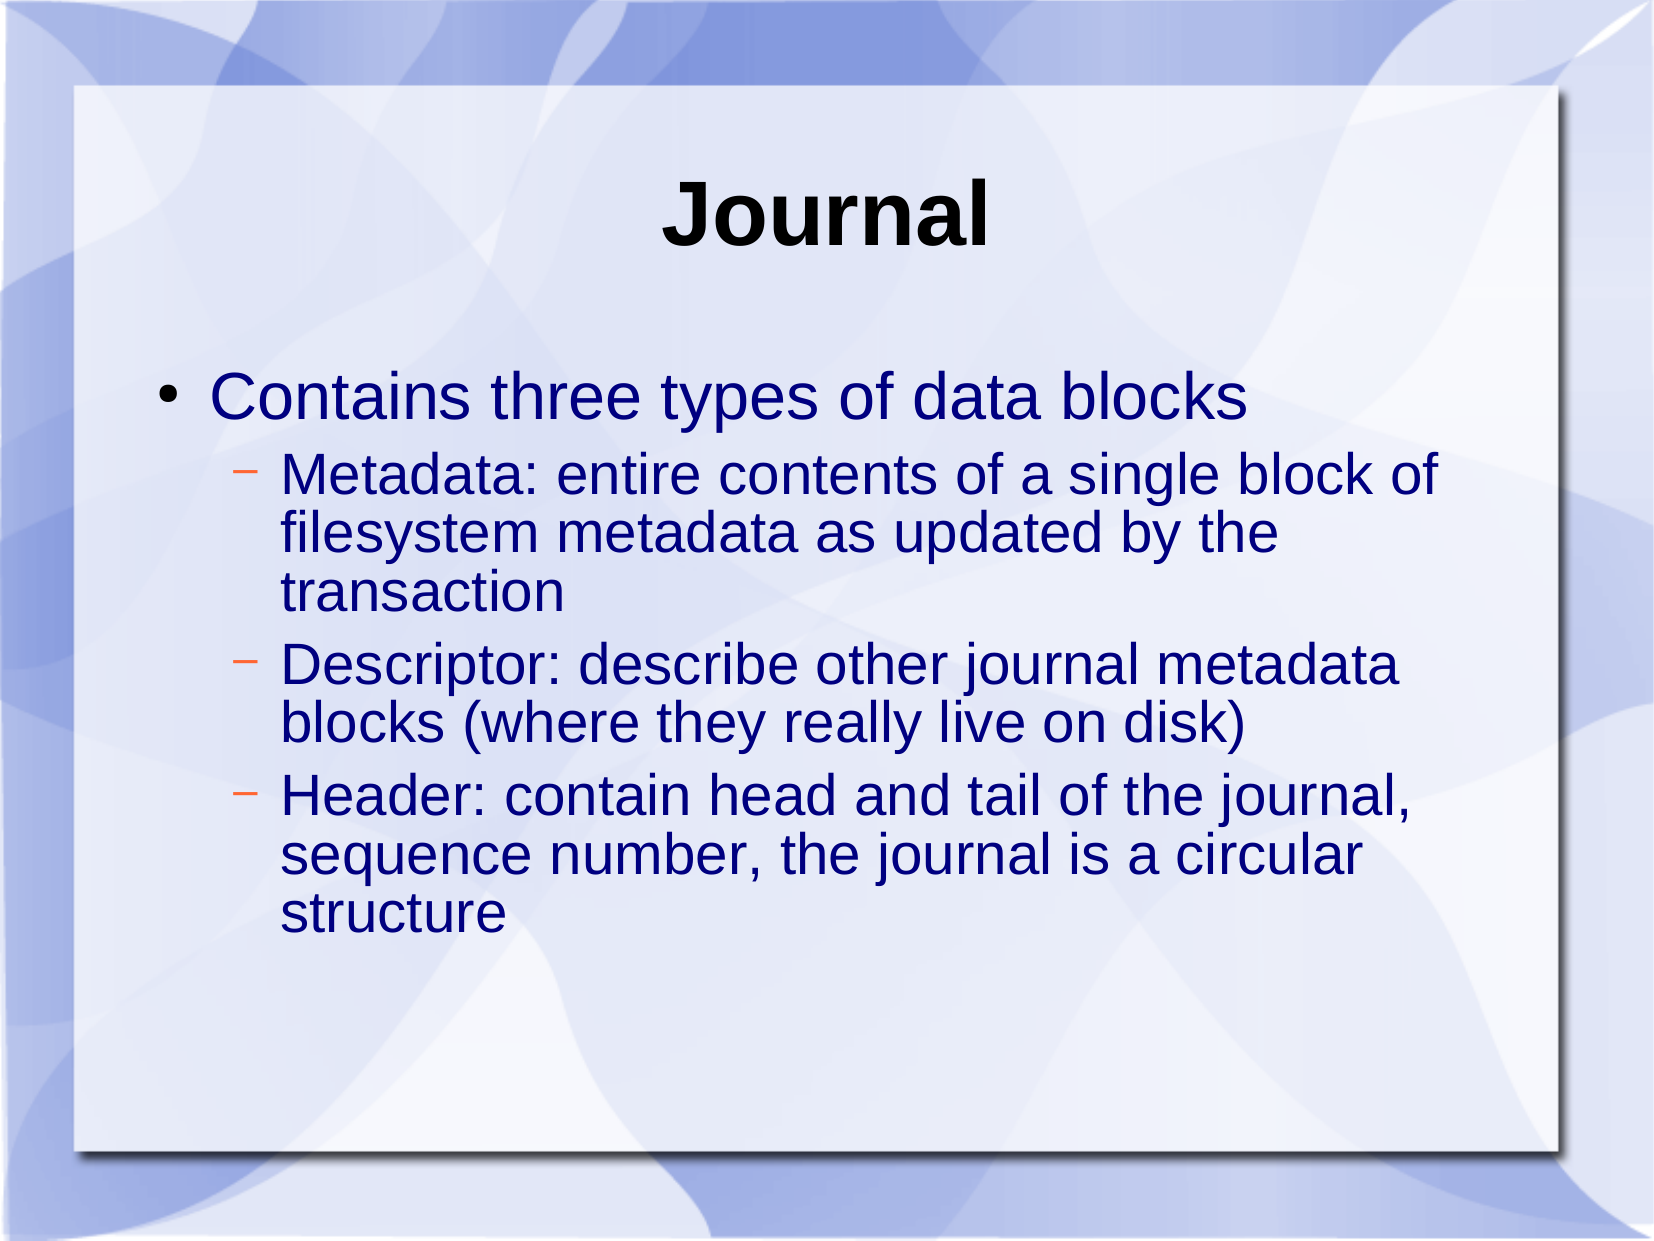

# Journal
Contains three types of data blocks
Metadata: entire contents of a single block of filesystem metadata as updated by the transaction
Descriptor: describe other journal metadata blocks (where they really live on disk)
Header: contain head and tail of the journal, sequence number, the journal is a circular structure